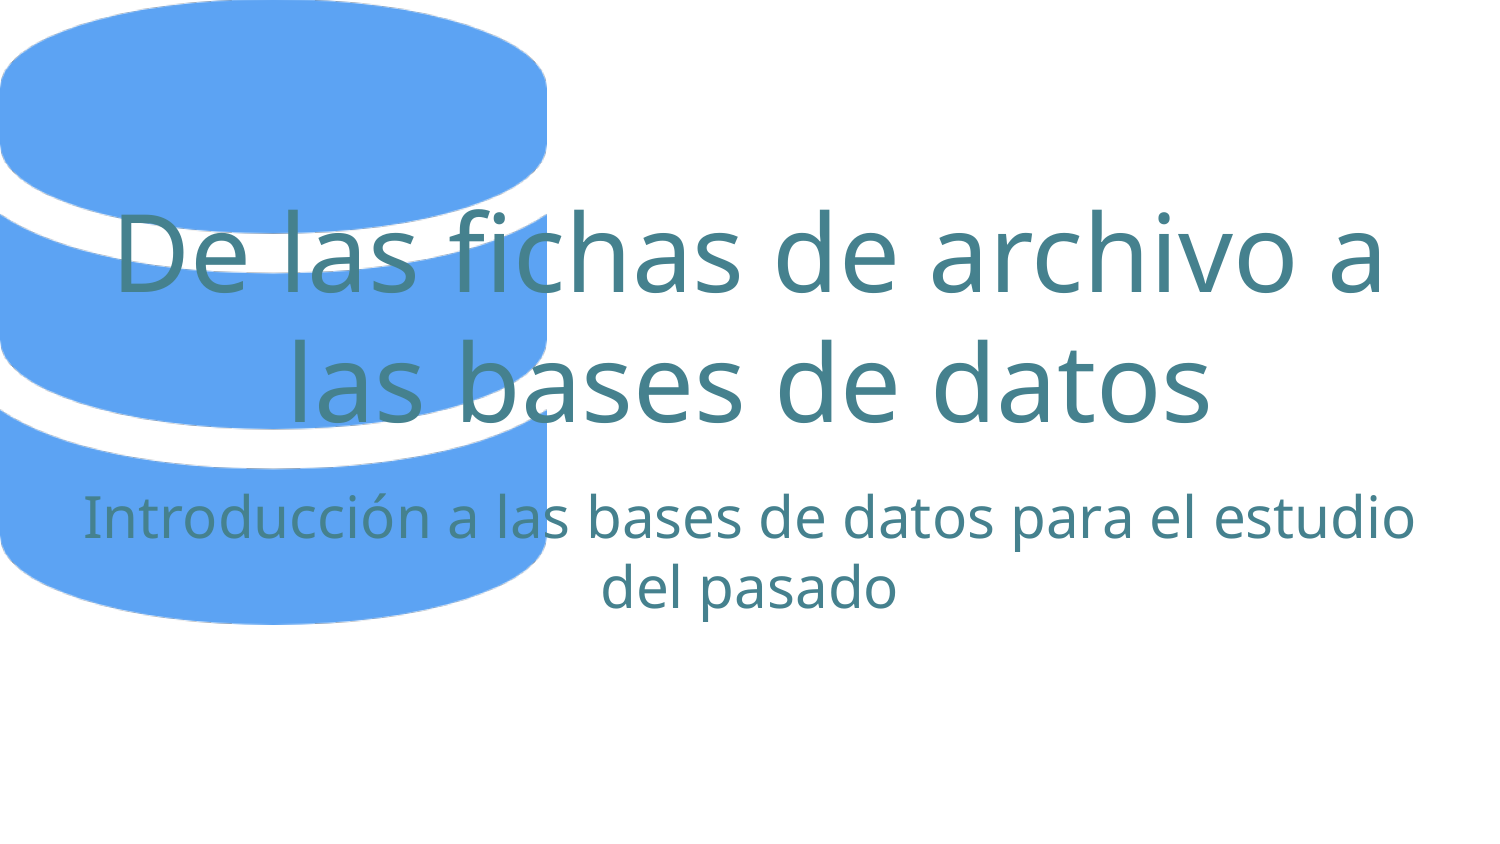

# De las fichas de archivo a las bases de datos
Introducción a las bases de datos para el estudio del pasado